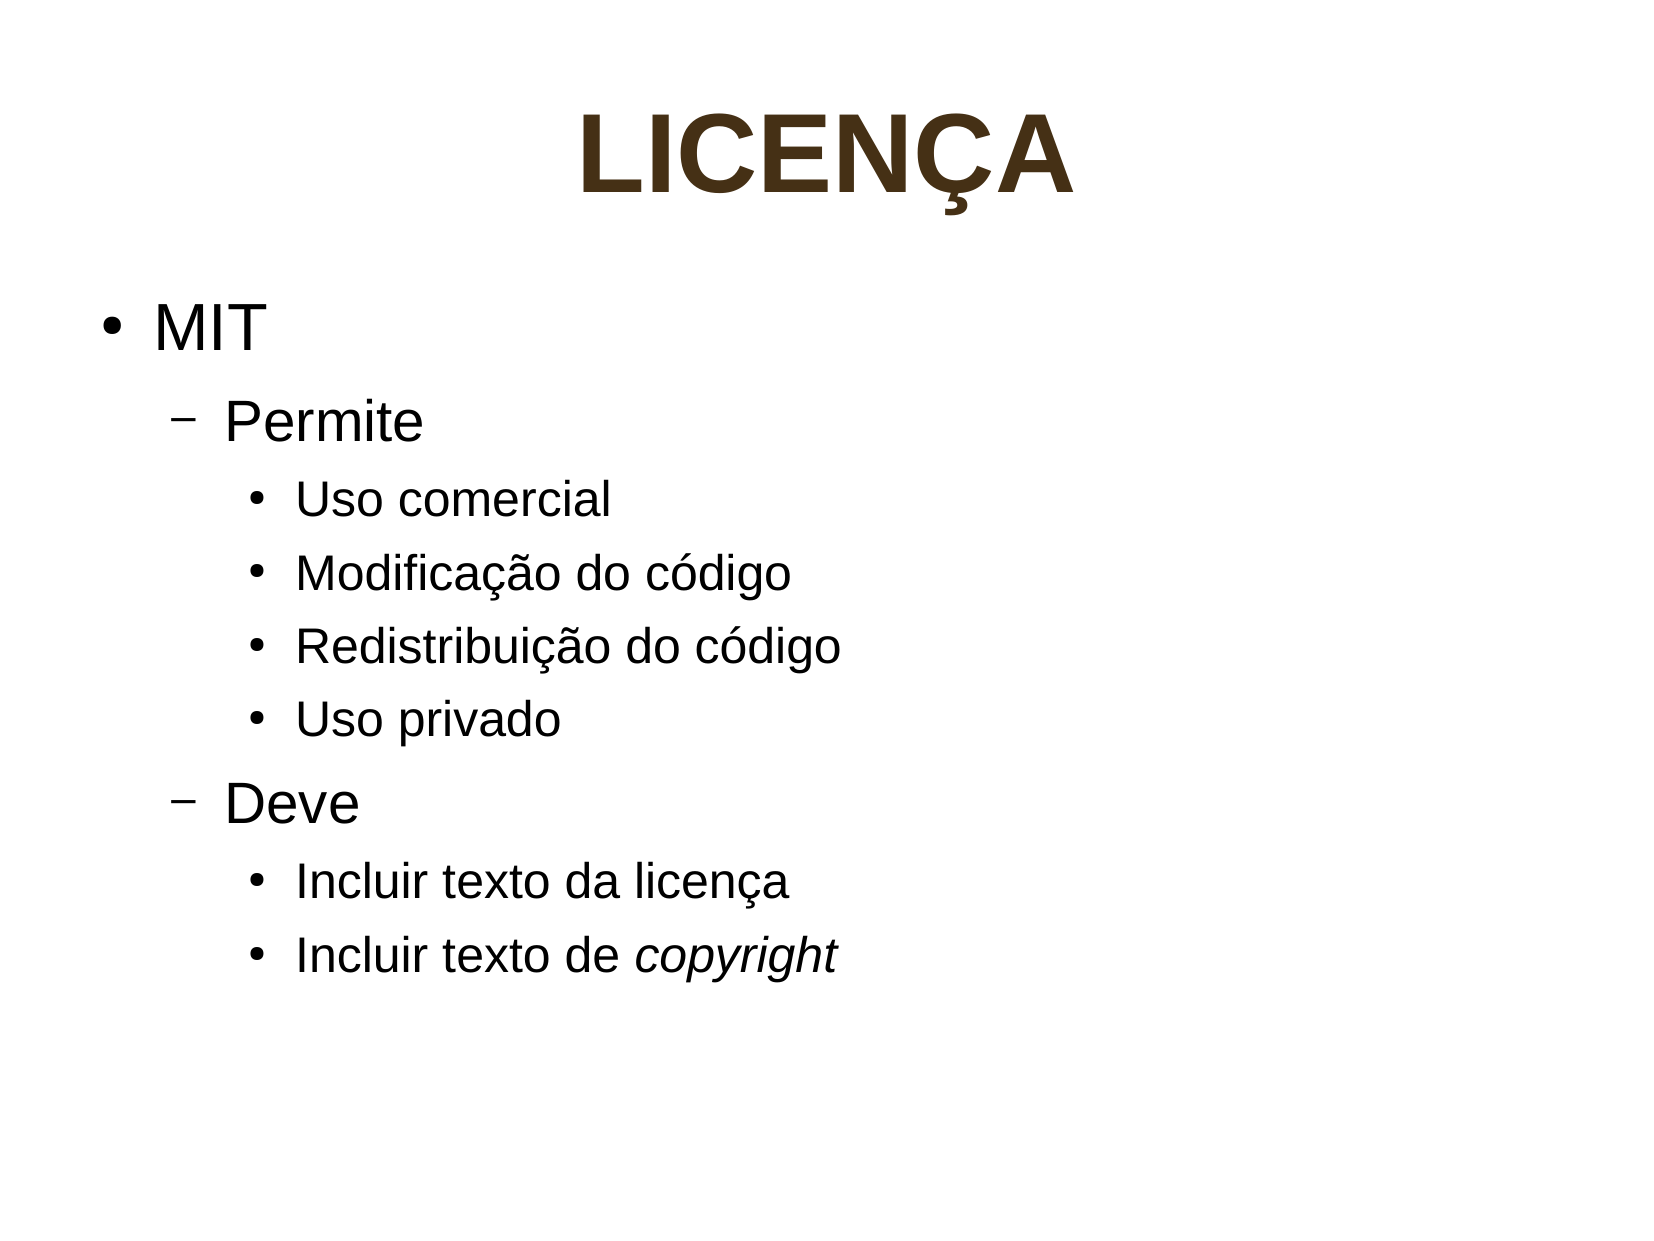

# LICENÇA
MIT
Permite
Uso comercial
Modificação do código
Redistribuição do código
Uso privado
Deve
Incluir texto da licença
Incluir texto de copyright